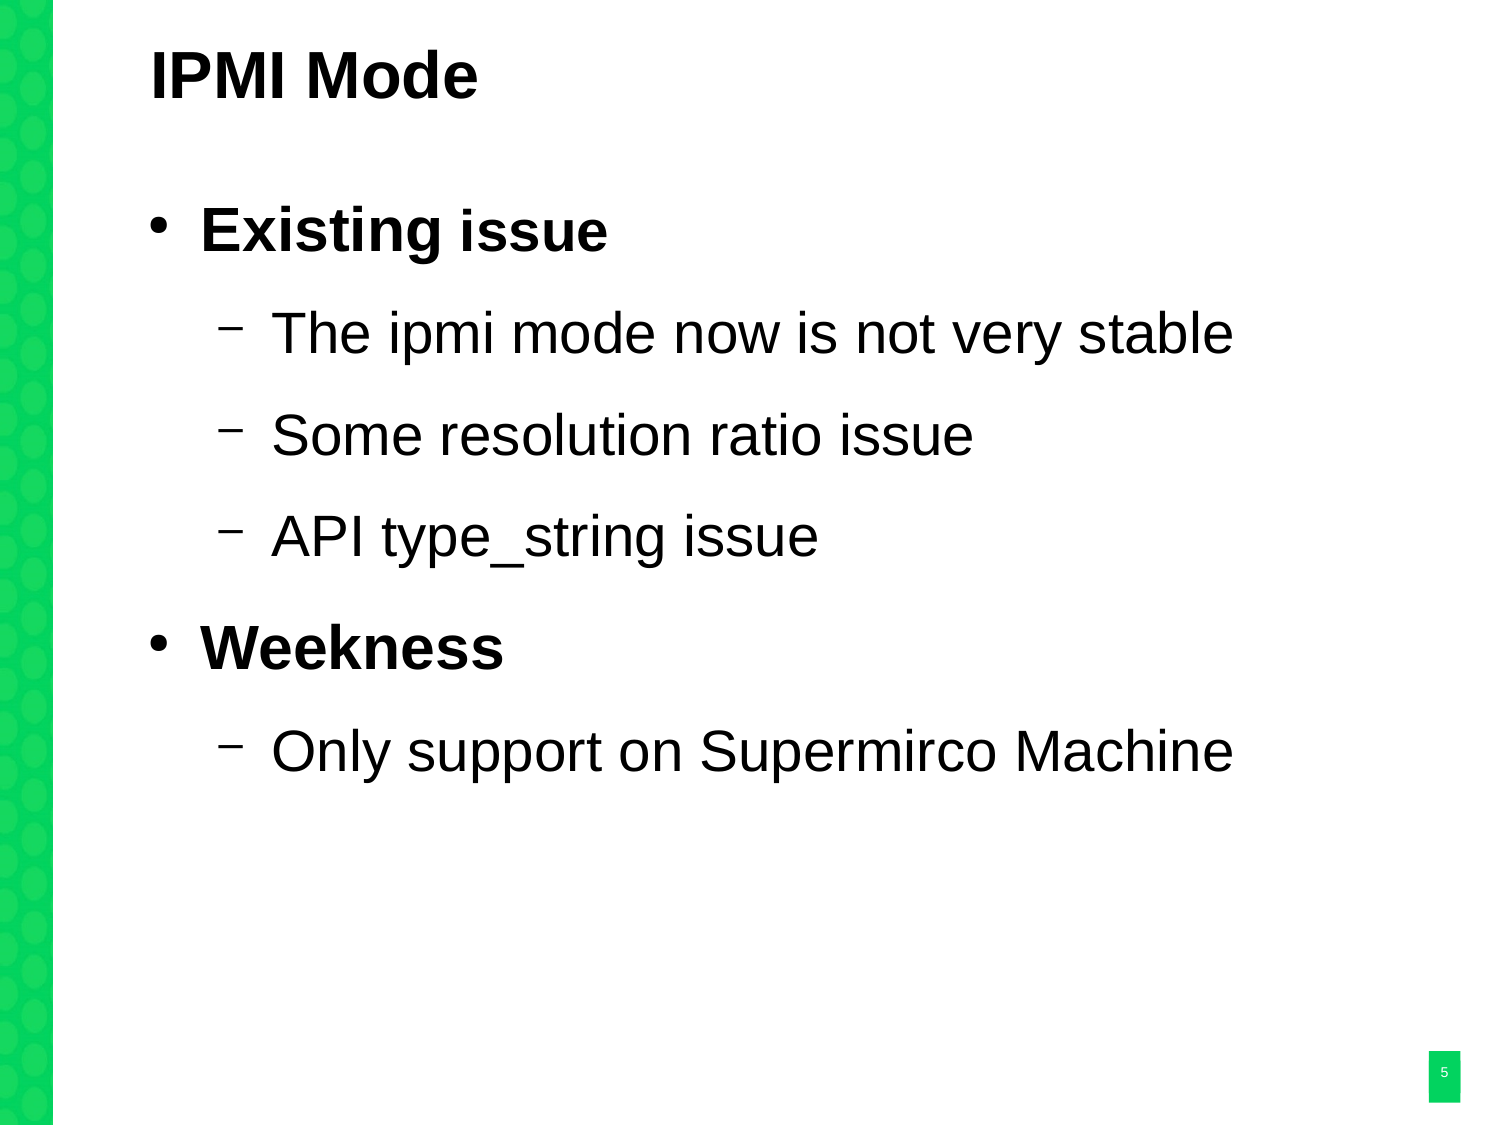

IPMI Mode
# Existing issue
The ipmi mode now is not very stable
Some resolution ratio issue
API type_string issue
Weekness
Only support on Supermirco Machine